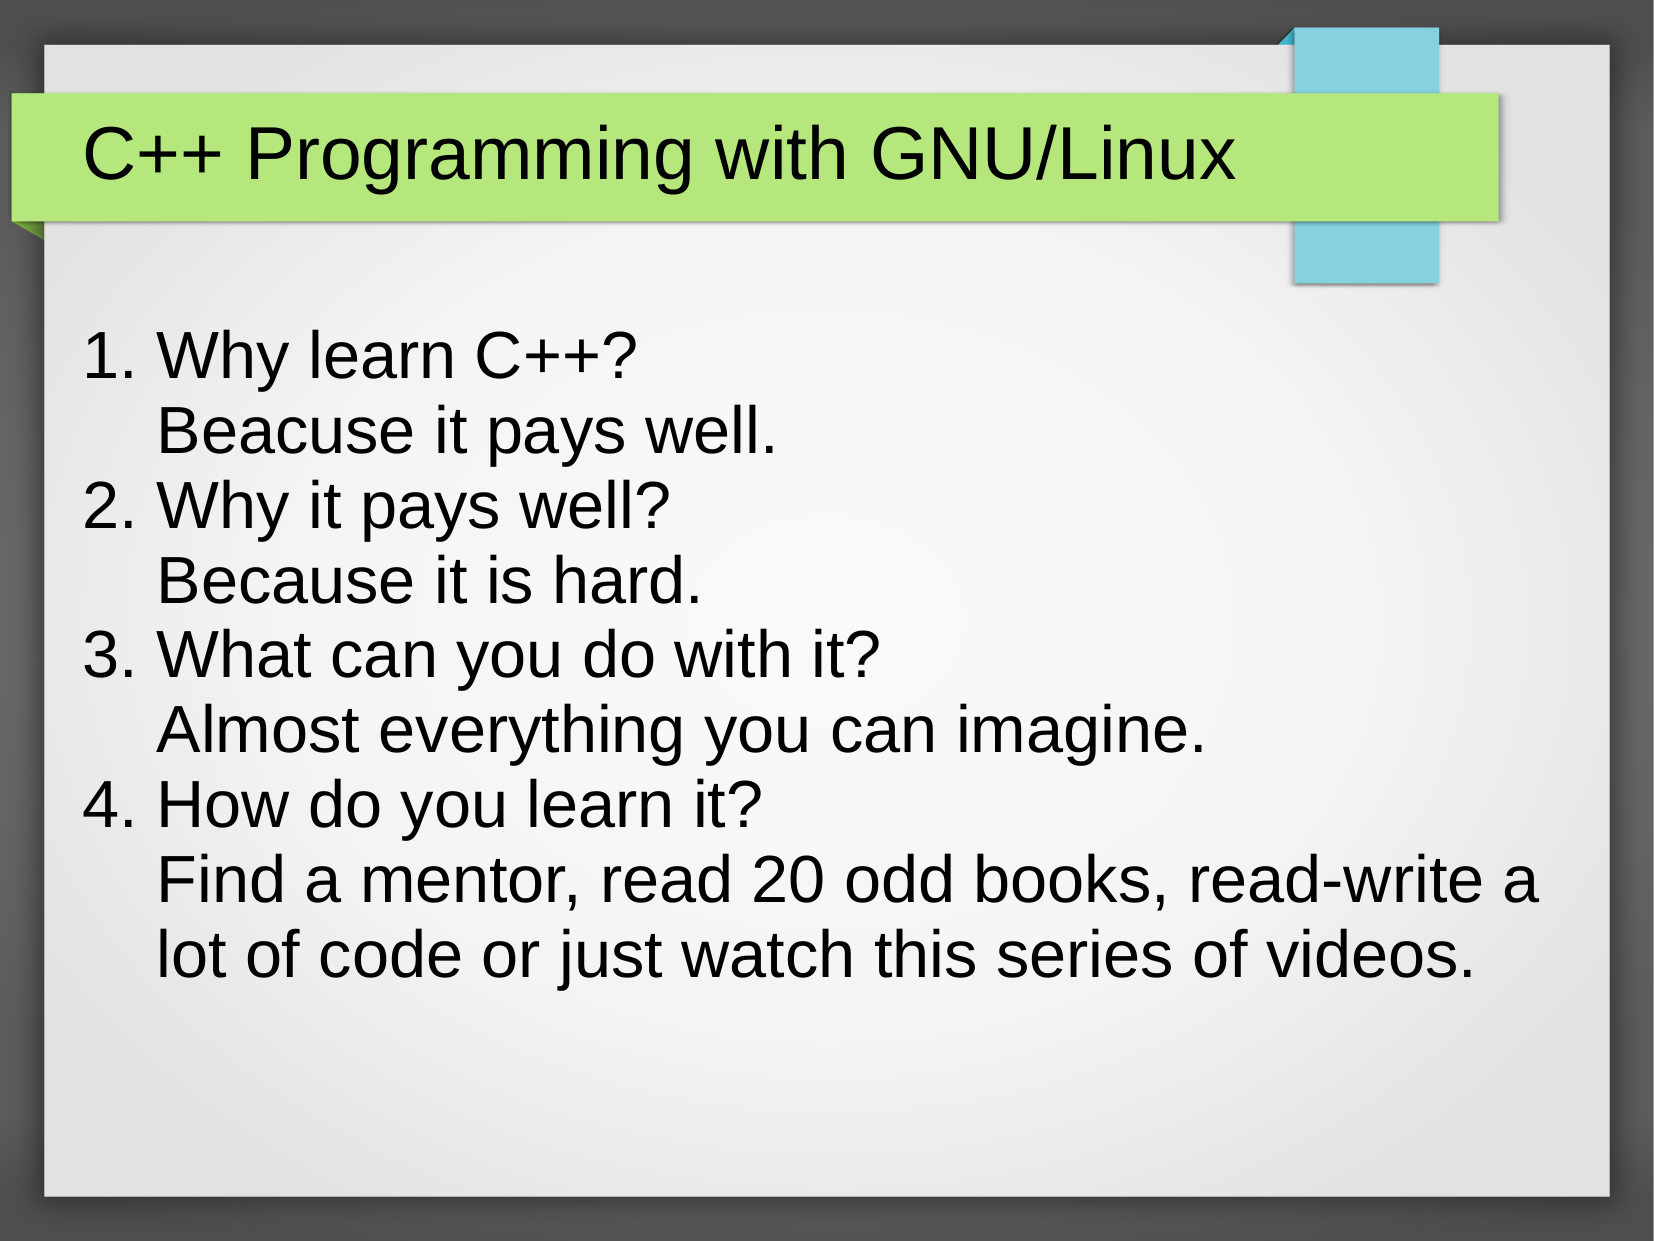

# C++ Programming with GNU/Linux
 Why learn C++?
 Beacuse it pays well.
 Why it pays well?
 Because it is hard.
 What can you do with it?
 Almost everything you can imagine.
 How do you learn it?
 Find a mentor, read 20 odd books, read-write a lot of code or just watch this series of videos.